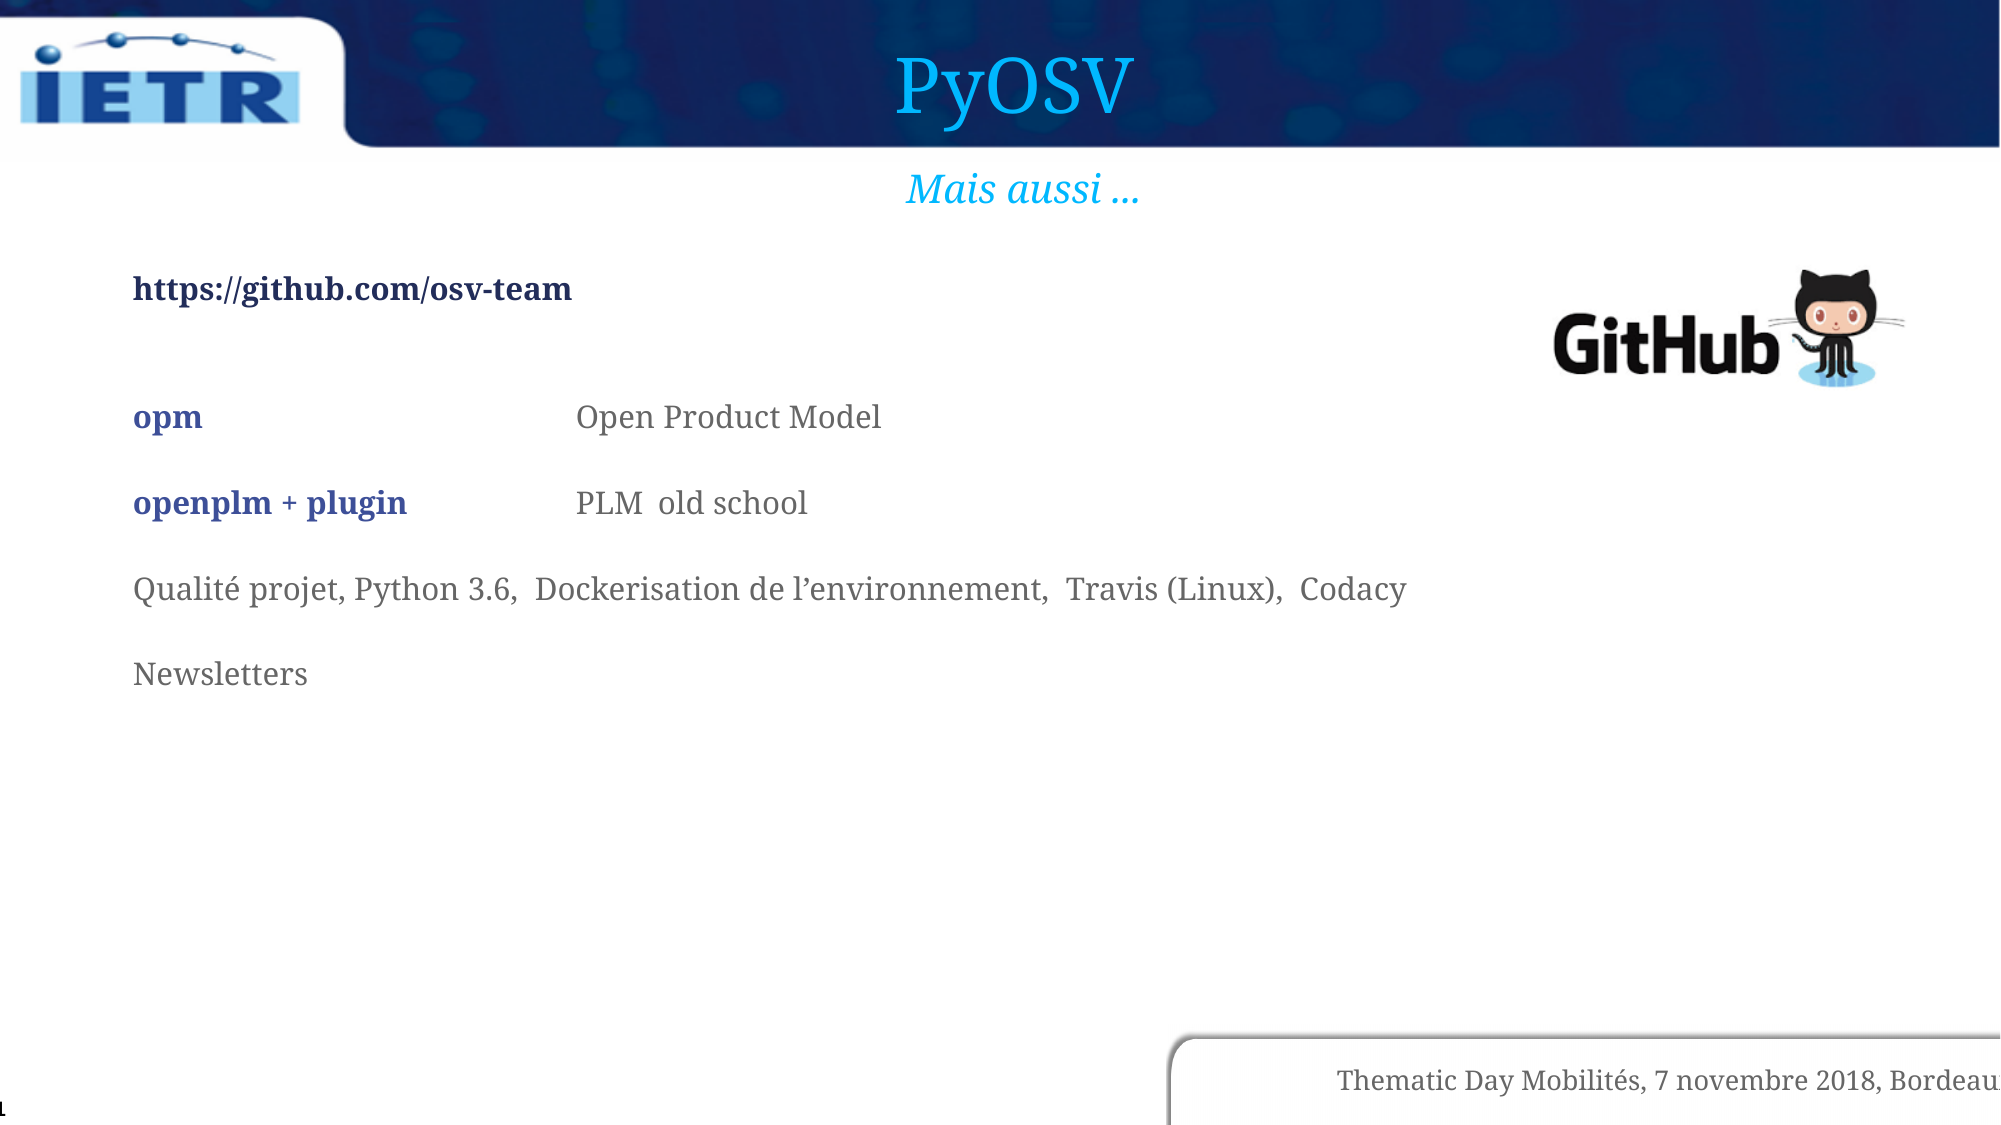

PyOSV
Mais aussi ...
https://github.com/osv-team
opm						Open Product Model
openplm + plugin			PLM	 old school
Qualité projet, Python 3.6, Dockerisation de l’environnement, Travis (Linux), Codacy
Newsletters
Thematic Day Mobilités, 7 novembre 2018, Bordeaux